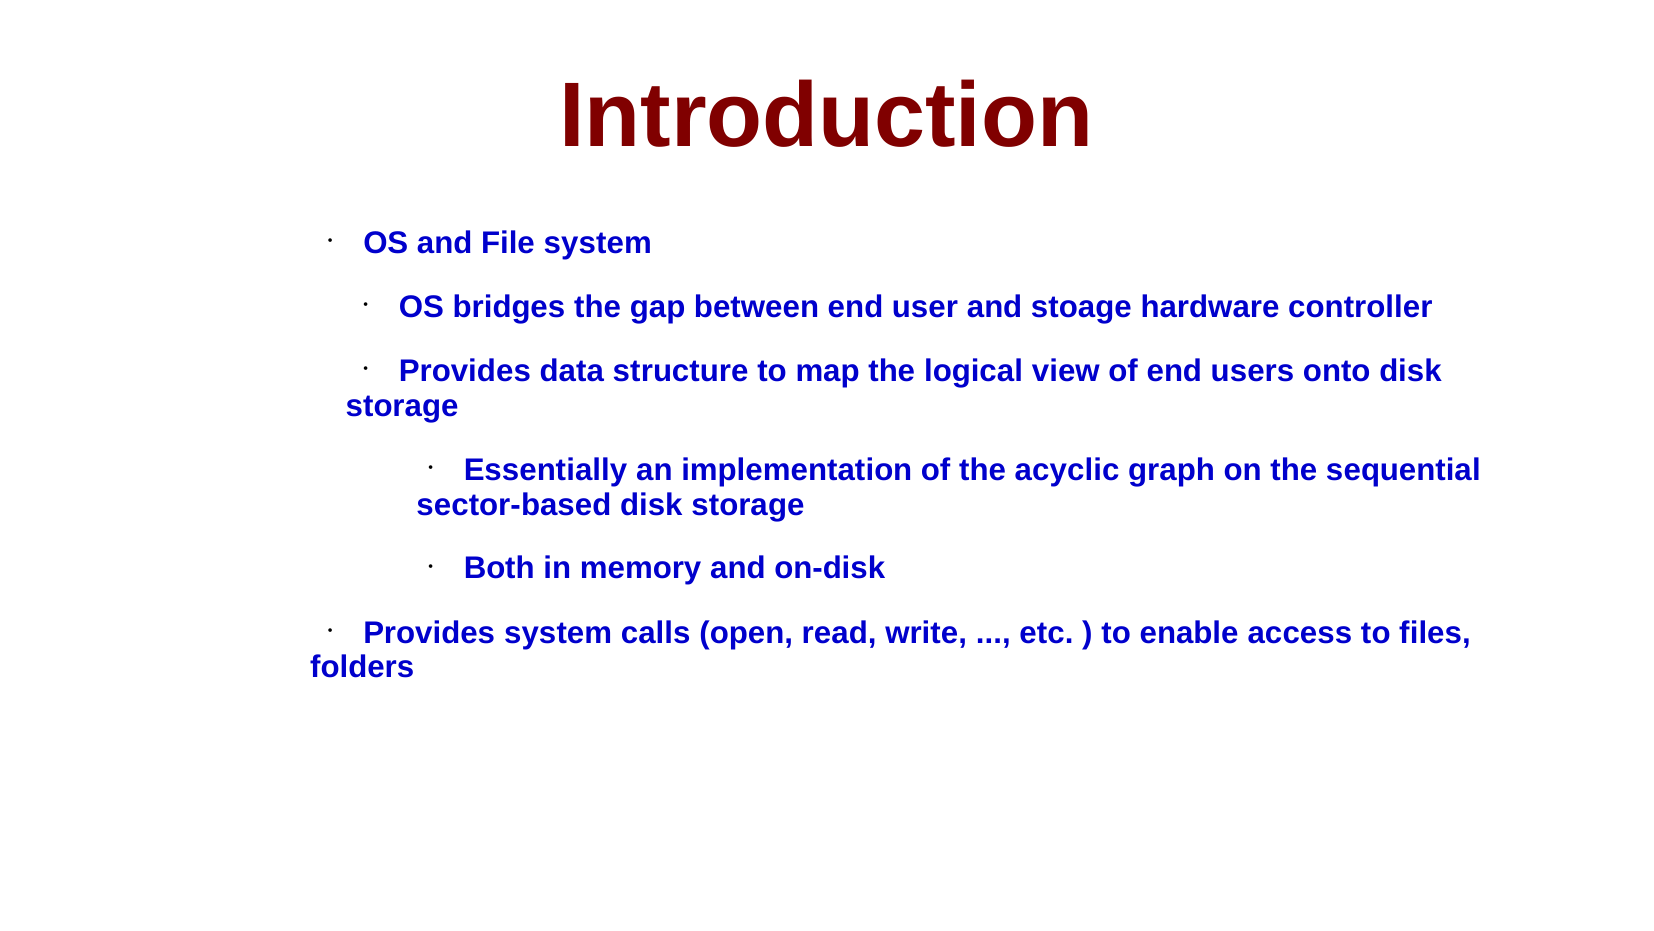

# Introduction
OS and File system
OS bridges the gap between end user and stoage hardware controller
Provides data structure to map the logical view of end users onto disk storage
Essentially an implementation of the acyclic graph on the sequential sector-based disk storage
Both in memory and on-disk
Provides system calls (open, read, write, ..., etc. ) to enable access to files, folders